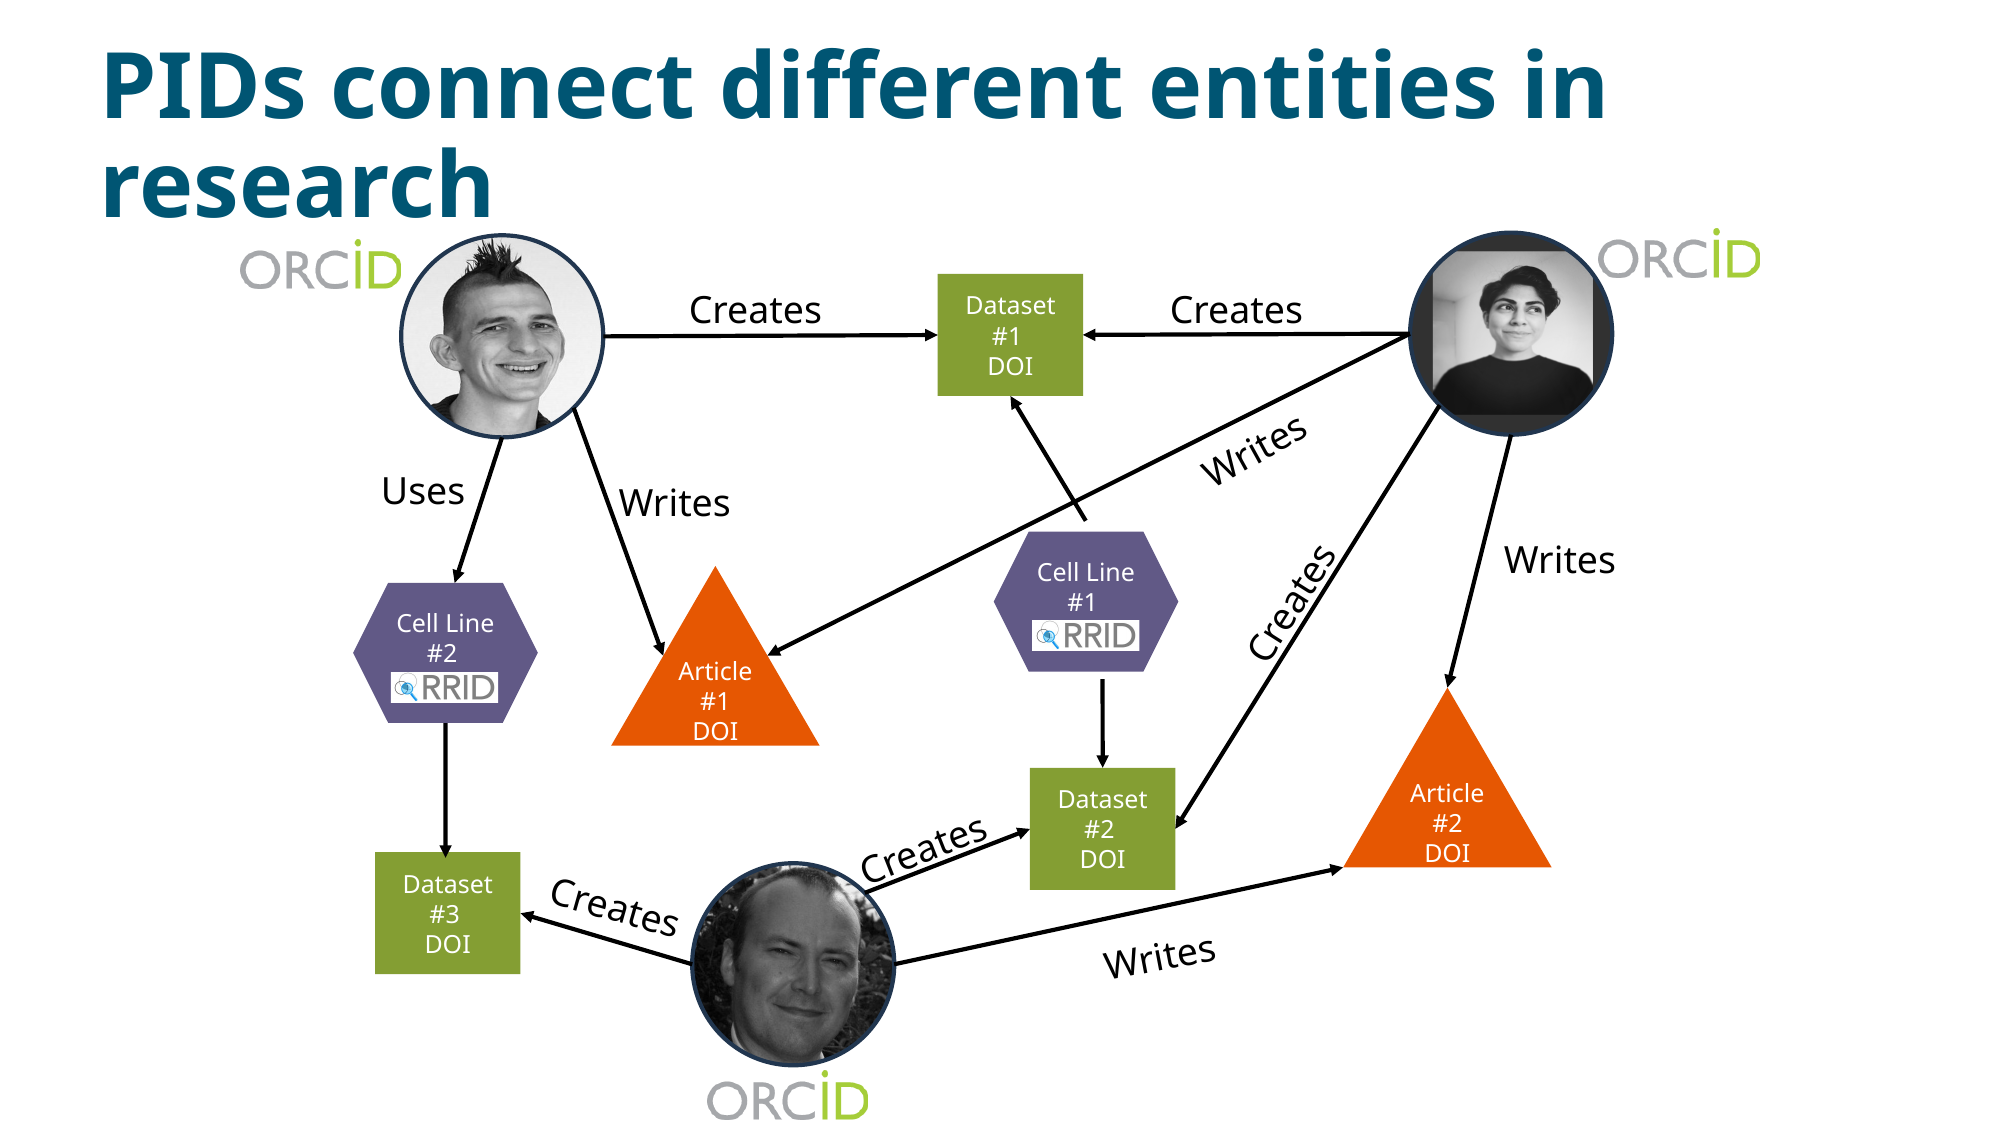

# PIDs connect different entities in research
Dataset #1
DOI
Creates
Creates
Writes
Uses
Writes
Writes
Cell Line #1
RRID
Article #1 DOI
Creates
Cell Line #2
RRID
Article #2 DOI
Dataset #2
DOI
Creates
Dataset #3
DOI
Creates
Writes